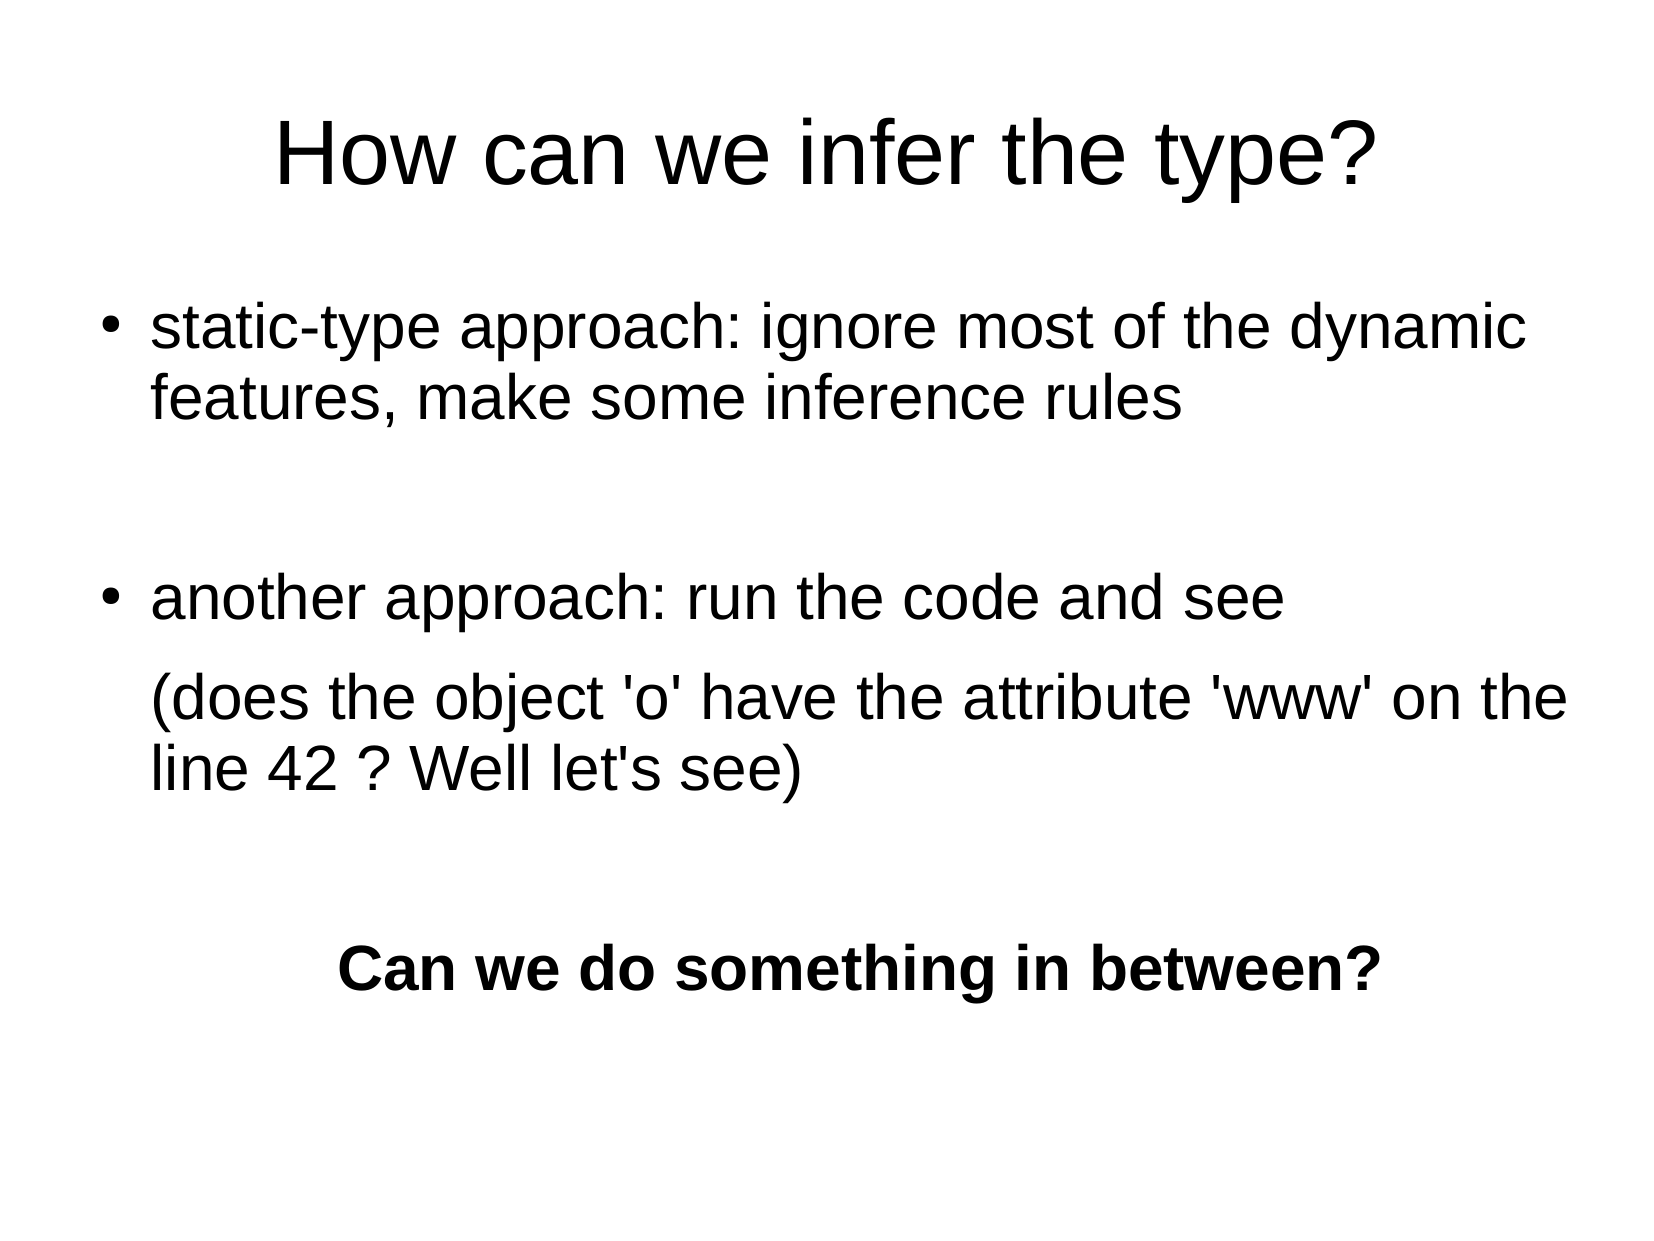

# How can we infer the type?
static-type approach: ignore most of the dynamic features, make some inference rules
another approach: run the code and see
(does the object 'o' have the attribute 'www' on the line 42 ? Well let's see)
Can we do something in between?